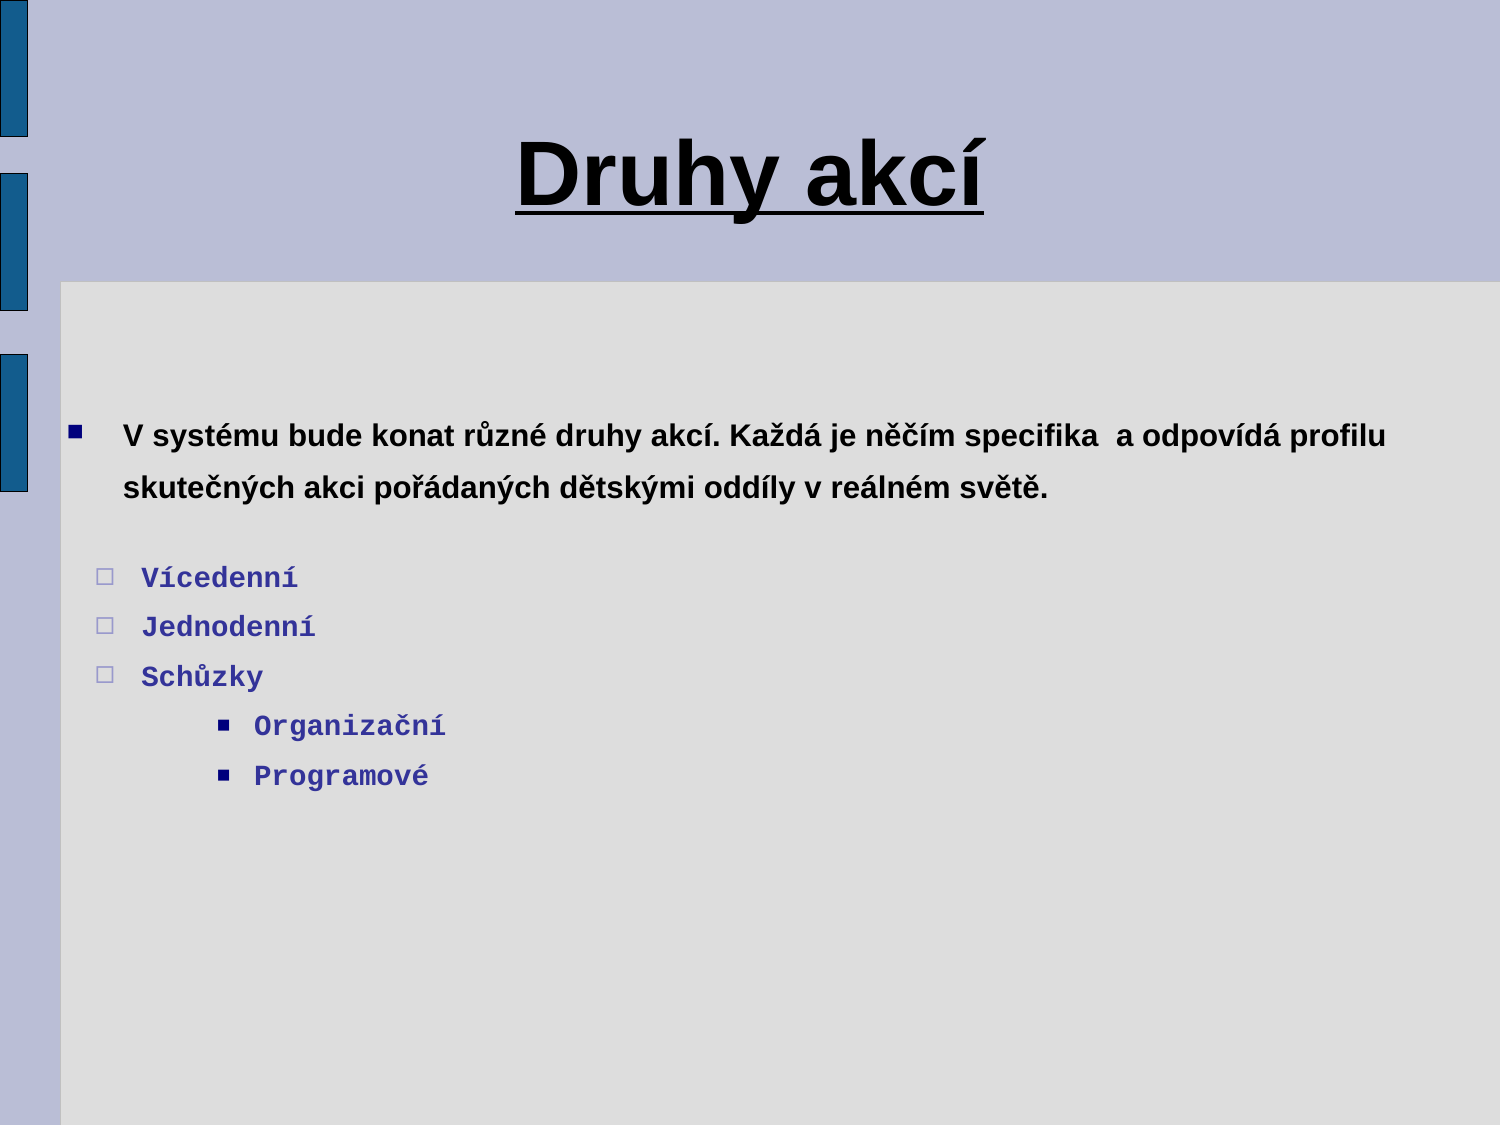

Druhy akcí
# V systému bude konat různé druhy akcí. Každá je něčím specifika a odpovídá profilu skutečných akci pořádaných dětskými oddíly v reálném světě.
Vícedenní
Jednodenní
Schůzky
Organizační
Programové